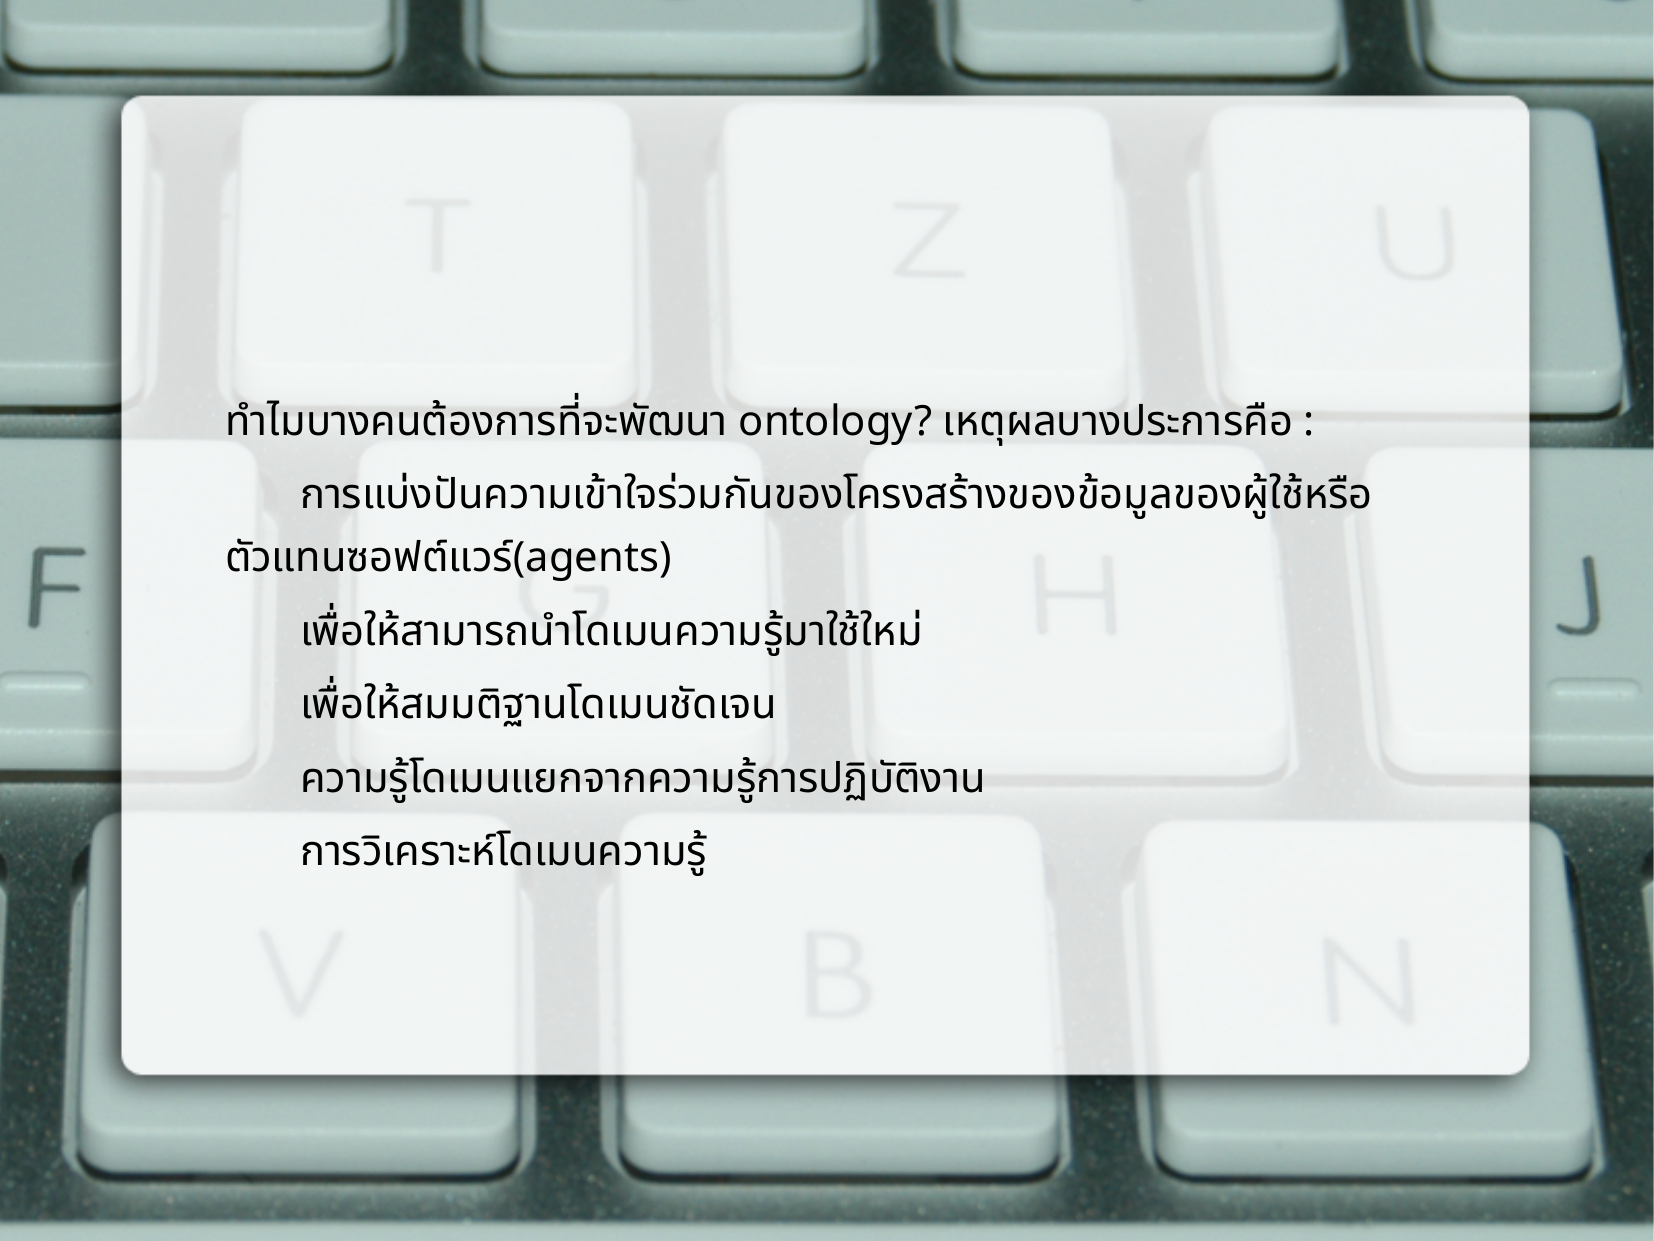

#
ทำไมบางคนต้องการที่จะพัฒนา ontology? เหตุผลบางประการคือ :
การแบ่งปันความเข้าใจร่วมกันของโครงสร้างของข้อมูลของผู้ใช้หรือตัวแทนซอฟต์แวร์(agents)
เพื่อให้สามารถนำโดเมนความรู้มาใช้ใหม่
เพื่อให้สมมติฐานโดเมนชัดเจน
ความรู้โดเมนแยกจากความรู้การปฏิบัติงาน
การวิเคราะห์โดเมนความรู้